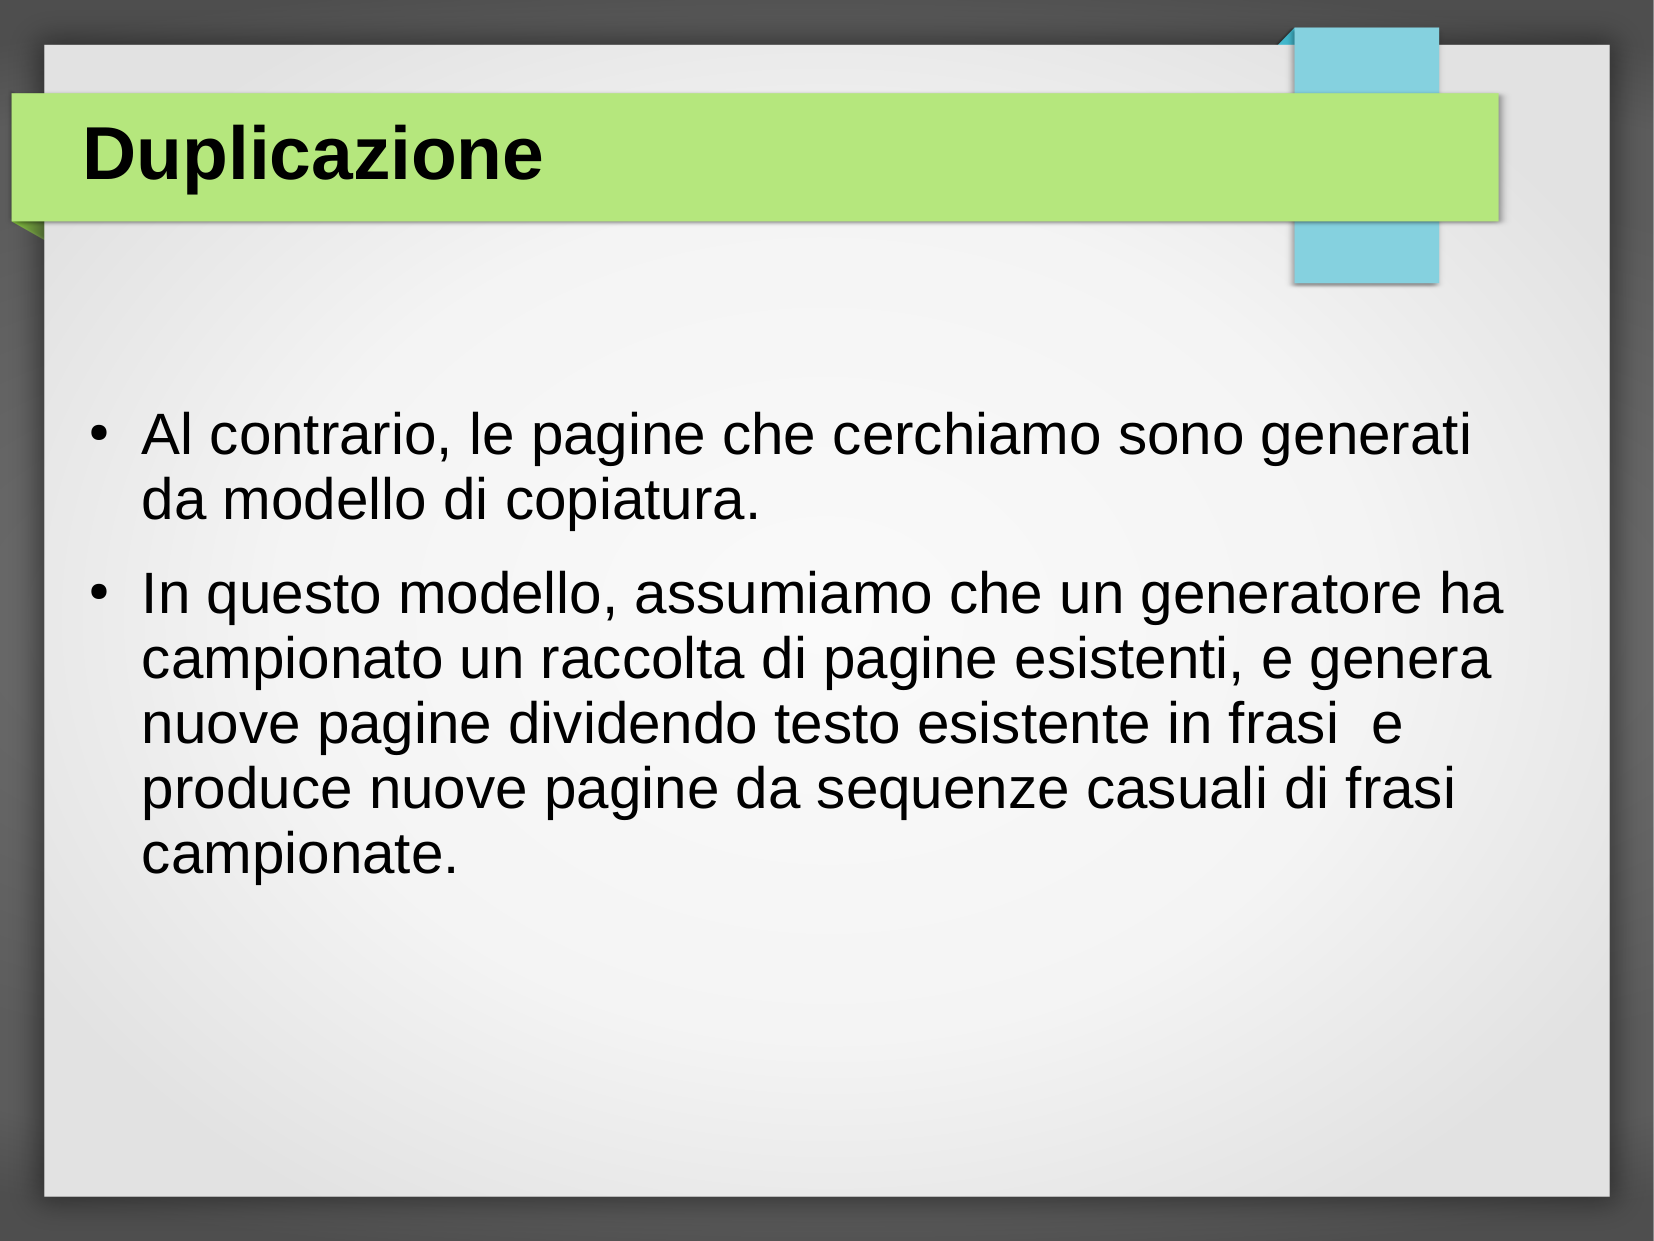

# Duplicazione
Al contrario, le pagine che cerchiamo sono generati da modello di copiatura.
In questo modello, assumiamo che un generatore ha campionato un raccolta di pagine esistenti, e genera nuove pagine dividendo testo esistente in frasi e produce nuove pagine da sequenze casuali di frasi campionate.